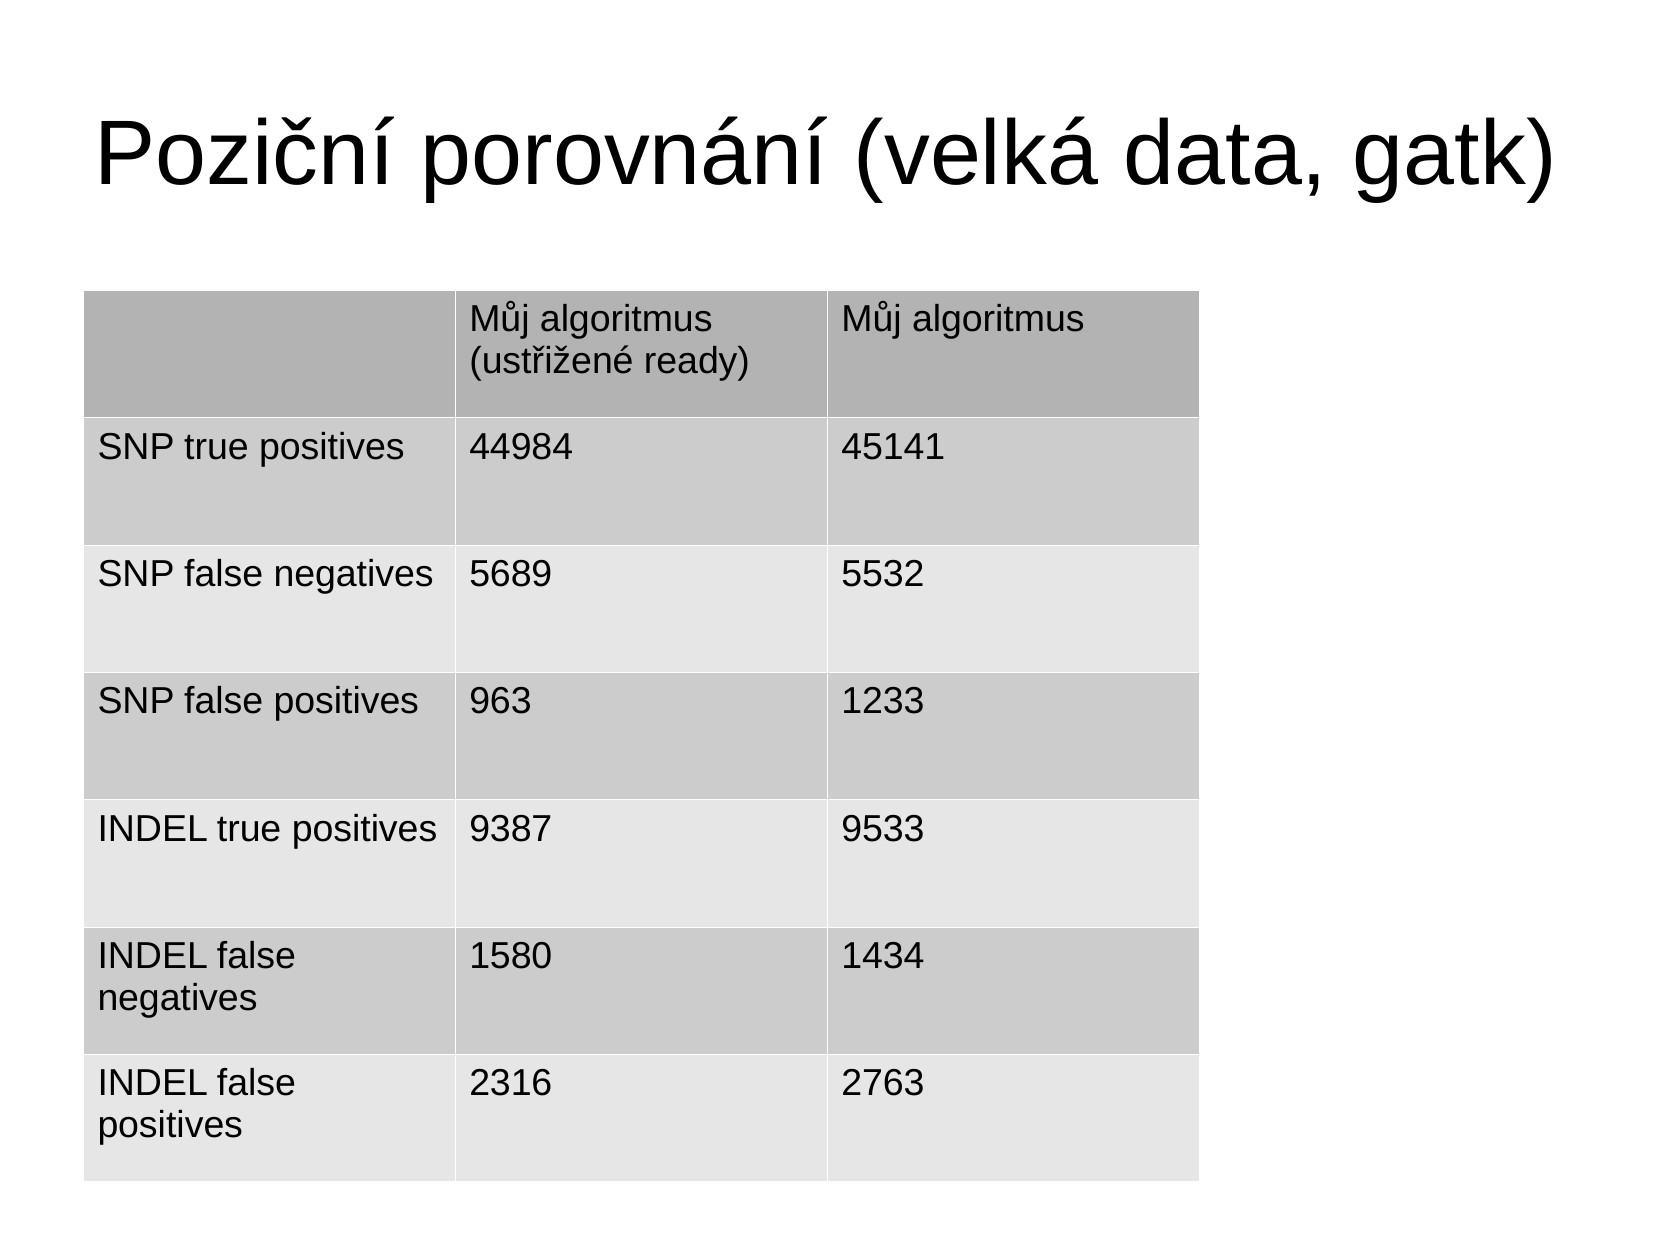

# Poziční porovnání (velká data, gatk)
| | Můj algoritmus (ustřižené ready) | Můj algoritmus |
| --- | --- | --- |
| SNP true positives | 44984 | 45141 |
| SNP false negatives | 5689 | 5532 |
| SNP false positives | 963 | 1233 |
| INDEL true positives | 9387 | 9533 |
| INDEL false negatives | 1580 | 1434 |
| INDEL false positives | 2316 | 2763 |